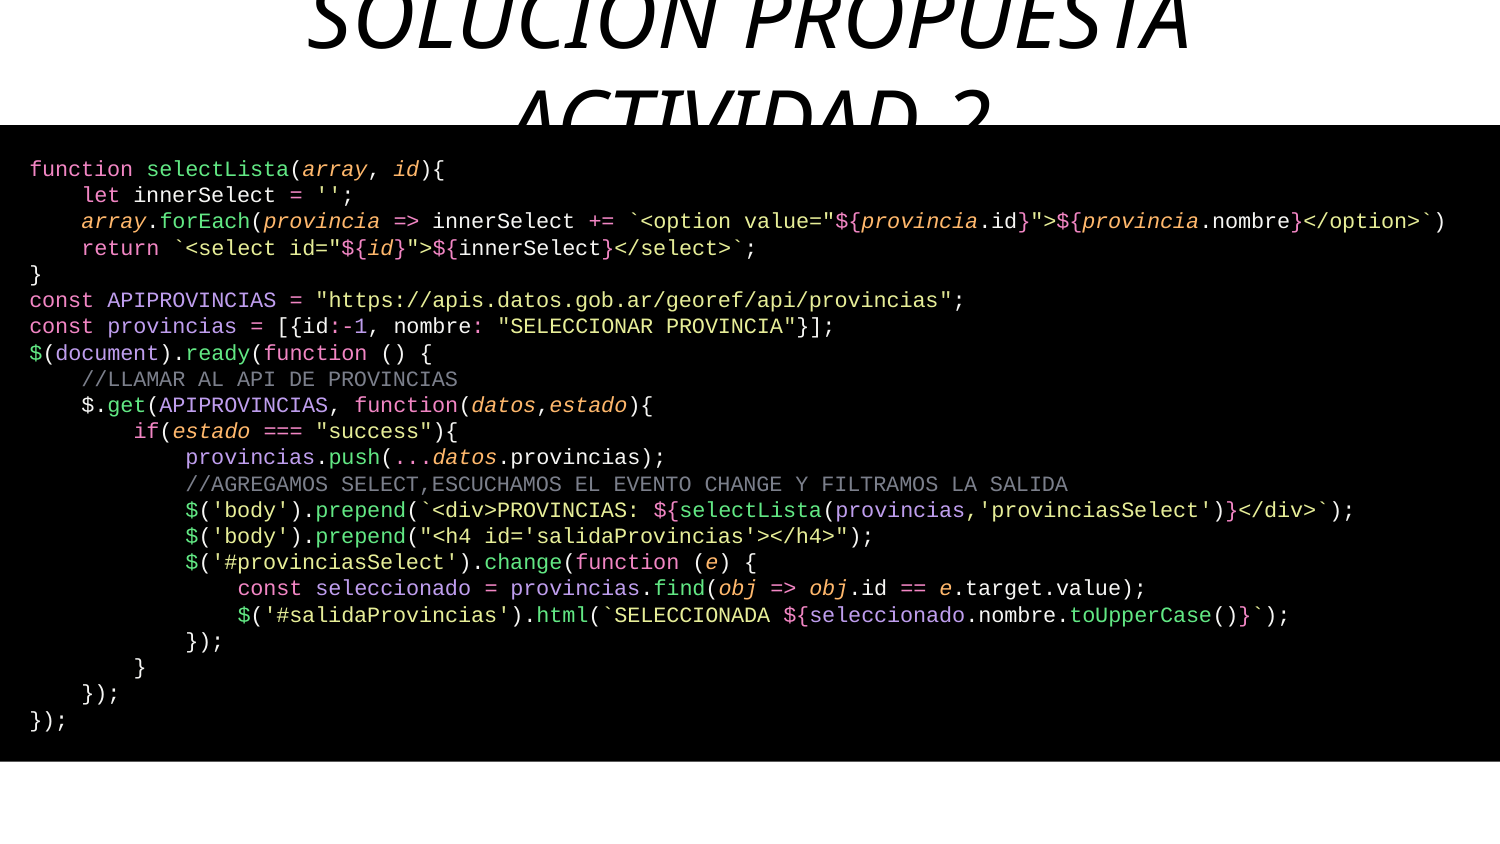

SOLUCIÓN PROPUESTA ACTIVIDAD 2
function selectLista(array, id){
 let innerSelect = '';
 array.forEach(provincia => innerSelect += `<option value="${provincia.id}">${provincia.nombre}</option>`)
 return `<select id="${id}">${innerSelect}</select>`;
}
const APIPROVINCIAS = "https://apis.datos.gob.ar/georef/api/provincias";
const provincias = [{id:-1, nombre: "SELECCIONAR PROVINCIA"}];
$(document).ready(function () {
 //LLAMAR AL API DE PROVINCIAS
 $.get(APIPROVINCIAS, function(datos,estado){
 if(estado === "success"){
 provincias.push(...datos.provincias);
 //AGREGAMOS SELECT,ESCUCHAMOS EL EVENTO CHANGE Y FILTRAMOS LA SALIDA
 $('body').prepend(`<div>PROVINCIAS: ${selectLista(provincias,'provinciasSelect')}</div>`);
 $('body').prepend("<h4 id='salidaProvincias'></h4>");
 $('#provinciasSelect').change(function (e) {
 const seleccionado = provincias.find(obj => obj.id == e.target.value);
 $('#salidaProvincias').html(`SELECCIONADA ${seleccionado.nombre.toUpperCase()}`);
 });
 }
 });
});